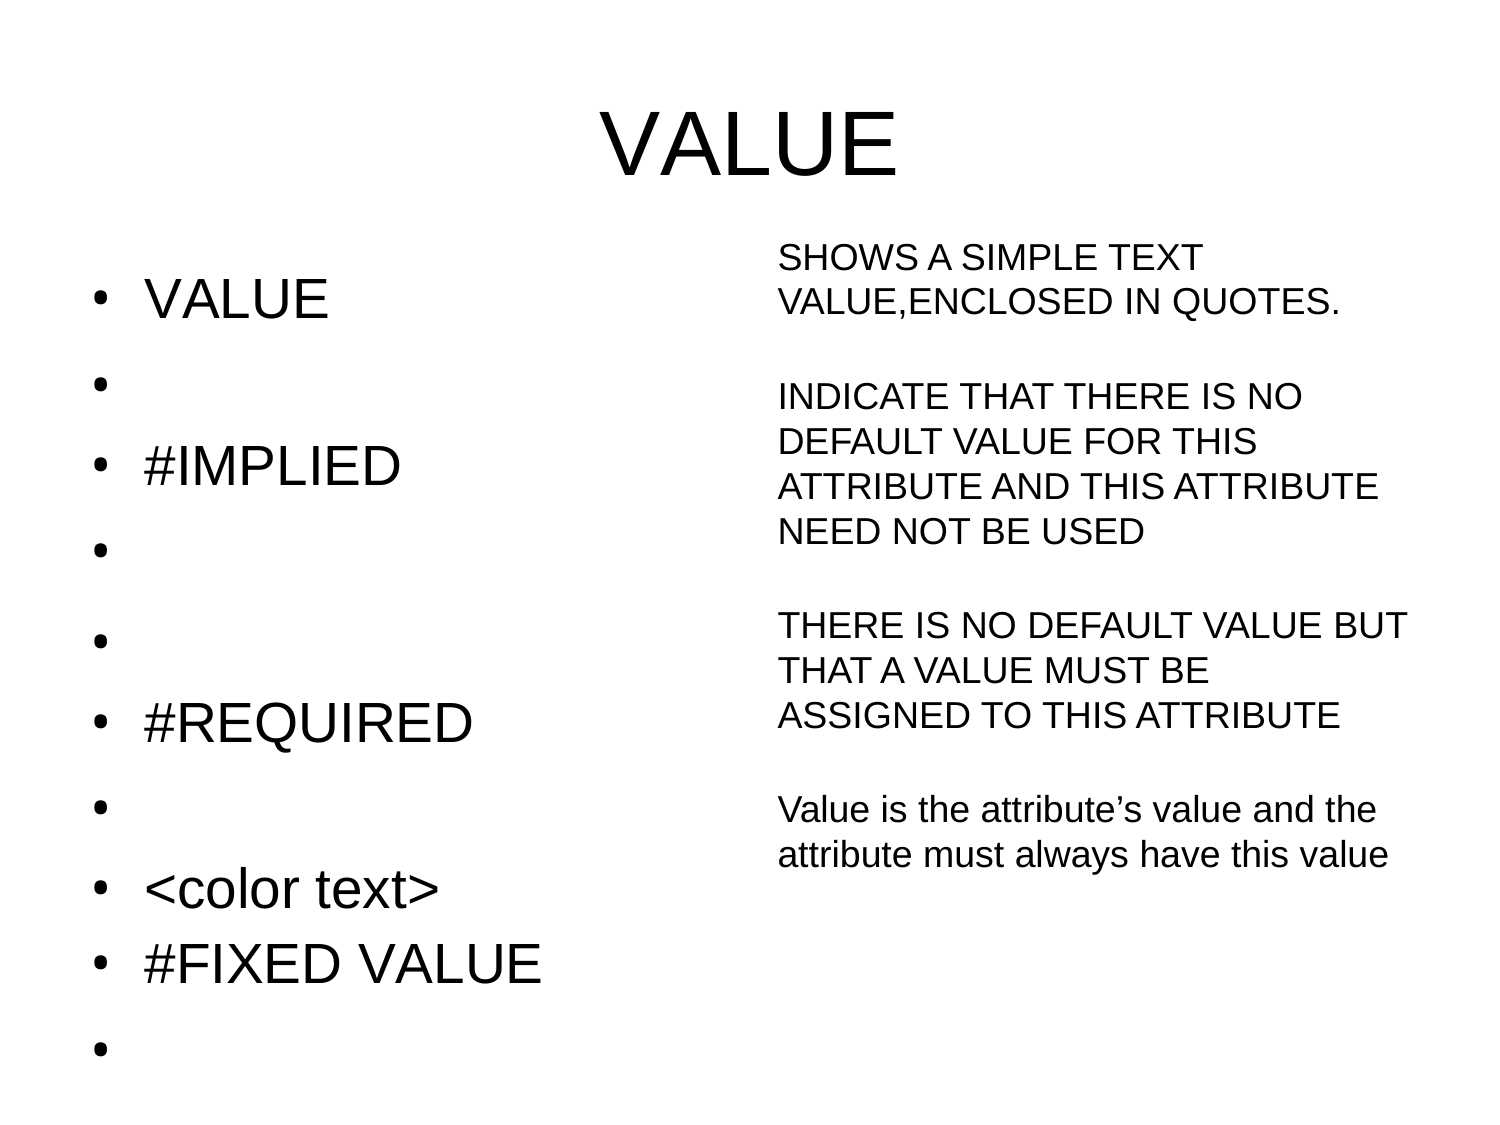

# VALUE
SHOWS A SIMPLE TEXT VALUE,ENCLOSED IN QUOTES.
INDICATE THAT THERE IS NO DEFAULT VALUE FOR THIS ATTRIBUTE AND THIS ATTRIBUTE NEED NOT BE USED
THERE IS NO DEFAULT VALUE BUT THAT A VALUE MUST BE ASSIGNED TO THIS ATTRIBUTE
Value is the attribute’s value and the attribute must always have this value
VALUE
#IMPLIED
#REQUIRED
<color text>
#FIXED VALUE